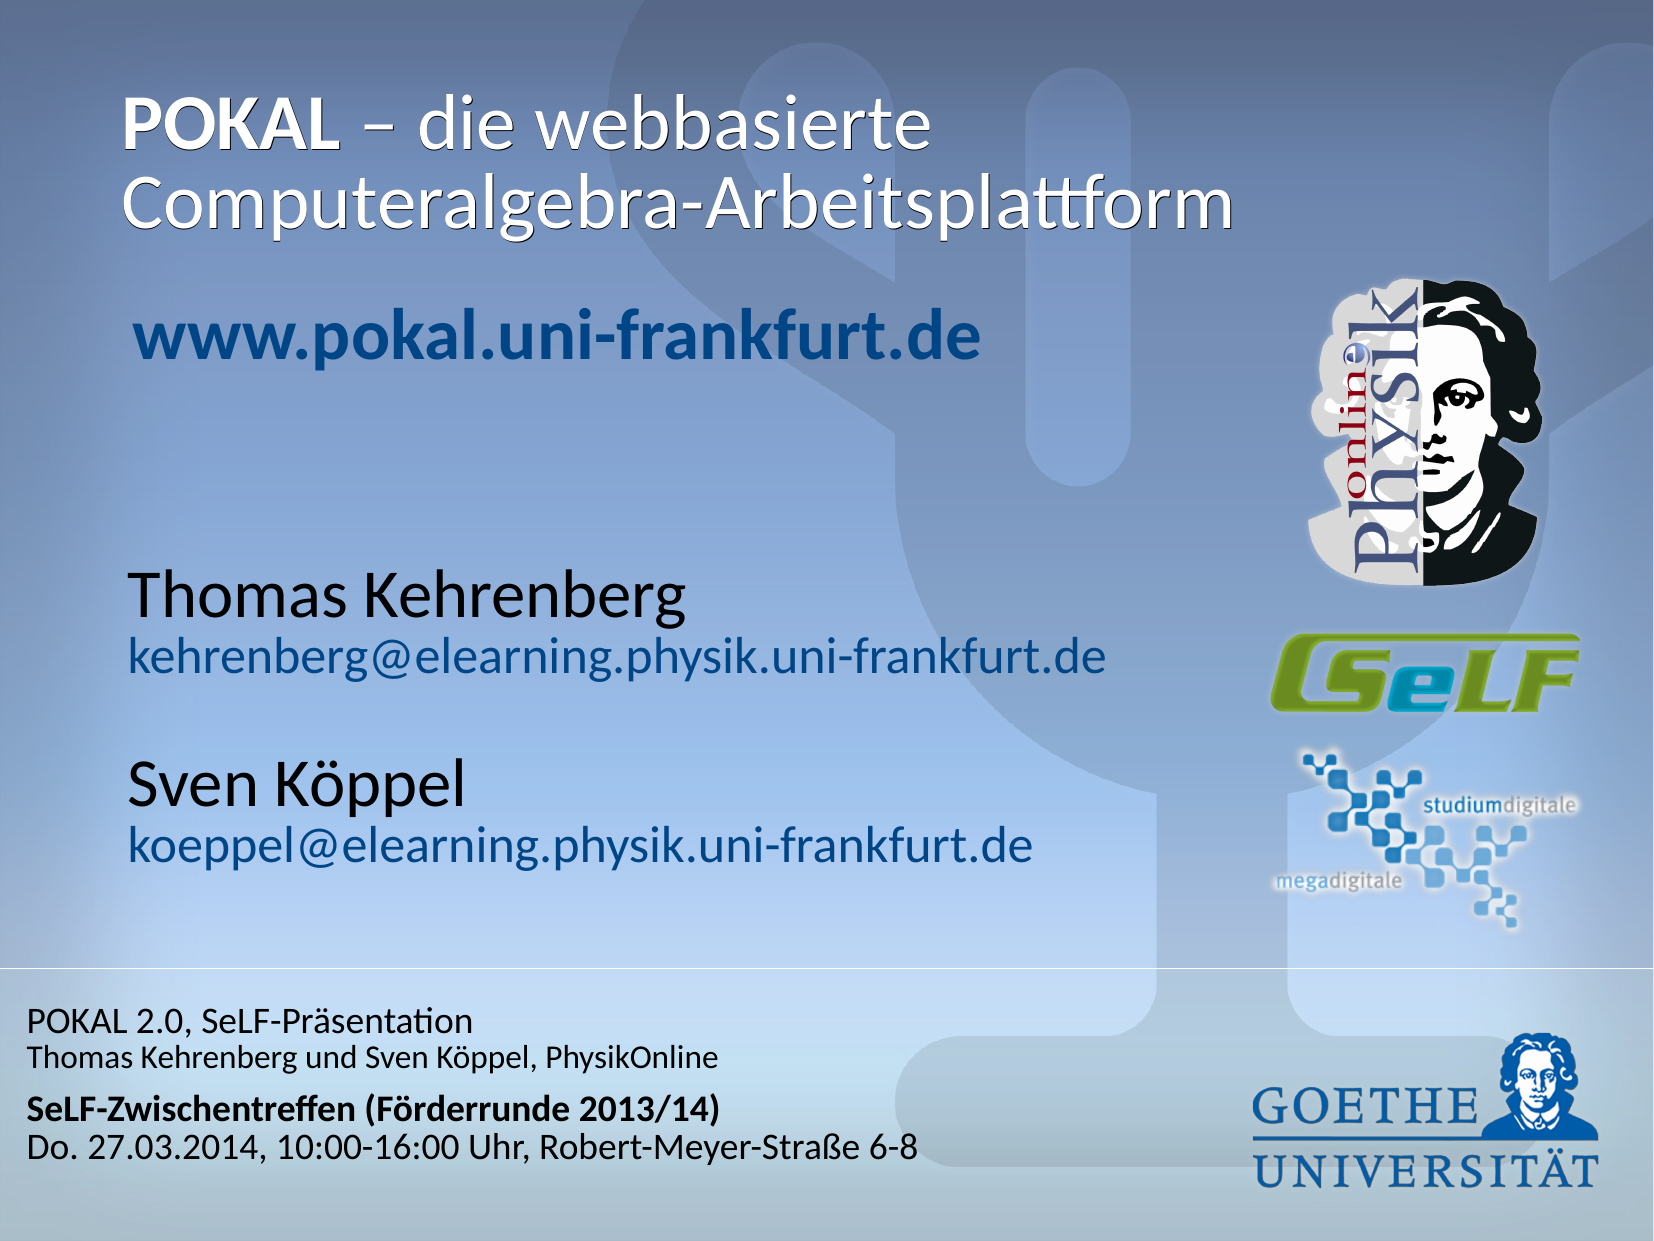

POKAL – die webbasierte Computeralgebra-Arbeitsplattform
www.pokal.uni-frankfurt.de
Thomas Kehrenberg
kehrenberg@elearning.physik.uni-frankfurt.de
Sven Köppel
koeppel@elearning.physik.uni-frankfurt.de
POKAL 2.0, SeLF-Präsentation
Thomas Kehrenberg und Sven Köppel, PhysikOnline
SeLF-Zwischentreffen (Förderrunde 2013/14)
Do. 27.03.2014, 10:00-16:00 Uhr, Robert-Meyer-Straße 6-8